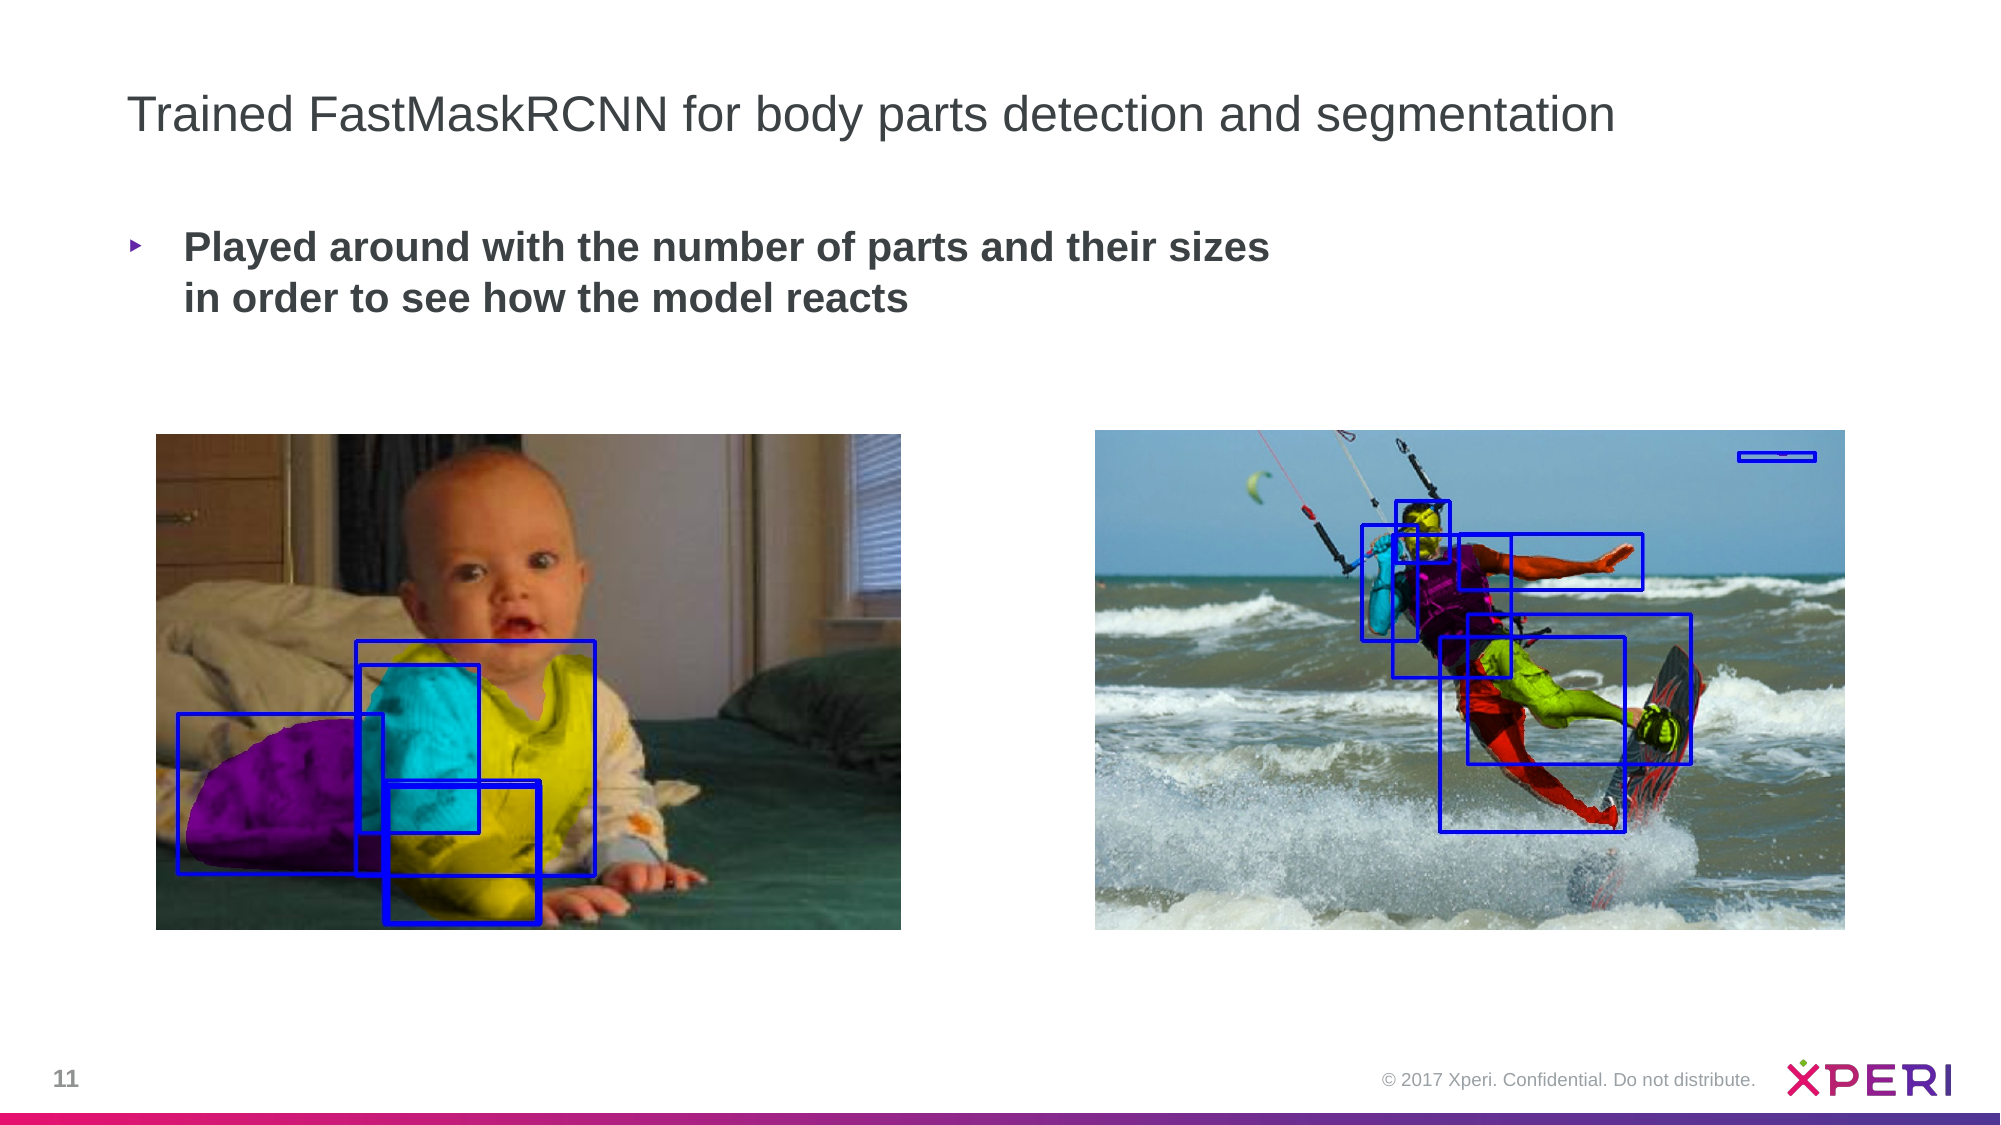

# Trained FastMaskRCNN for body parts detection and segmentation
Played around with the number of parts and their sizes in order to see how the model reacts